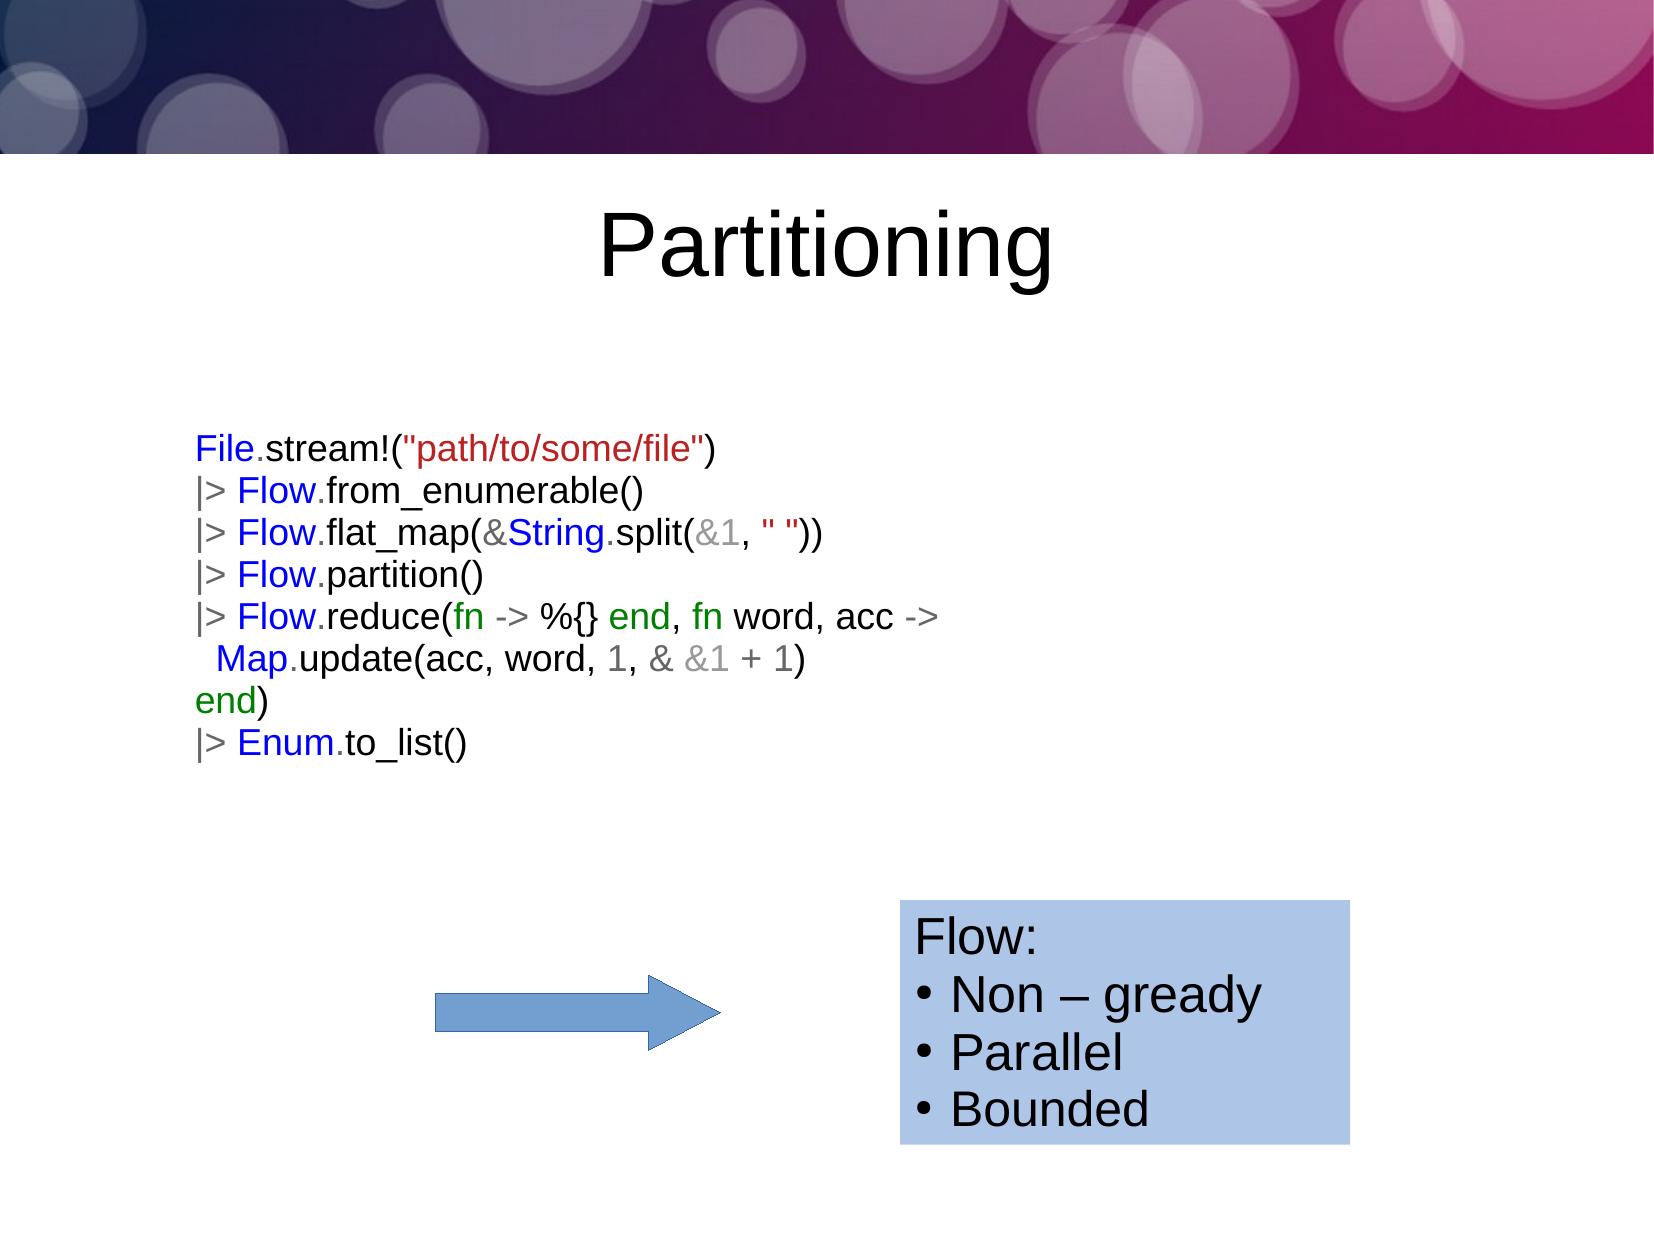

# Partitioning
File.stream!("path/to/some/file")
|> Flow.from_enumerable()
|> Flow.flat_map(&String.split(&1, " "))
|> Flow.partition()
|> Flow.reduce(fn -> %{} end, fn word, acc ->
 Map.update(acc, word, 1, & &1 + 1)
end)
|> Enum.to_list()
Flow:
Non – gready
Parallel
Bounded